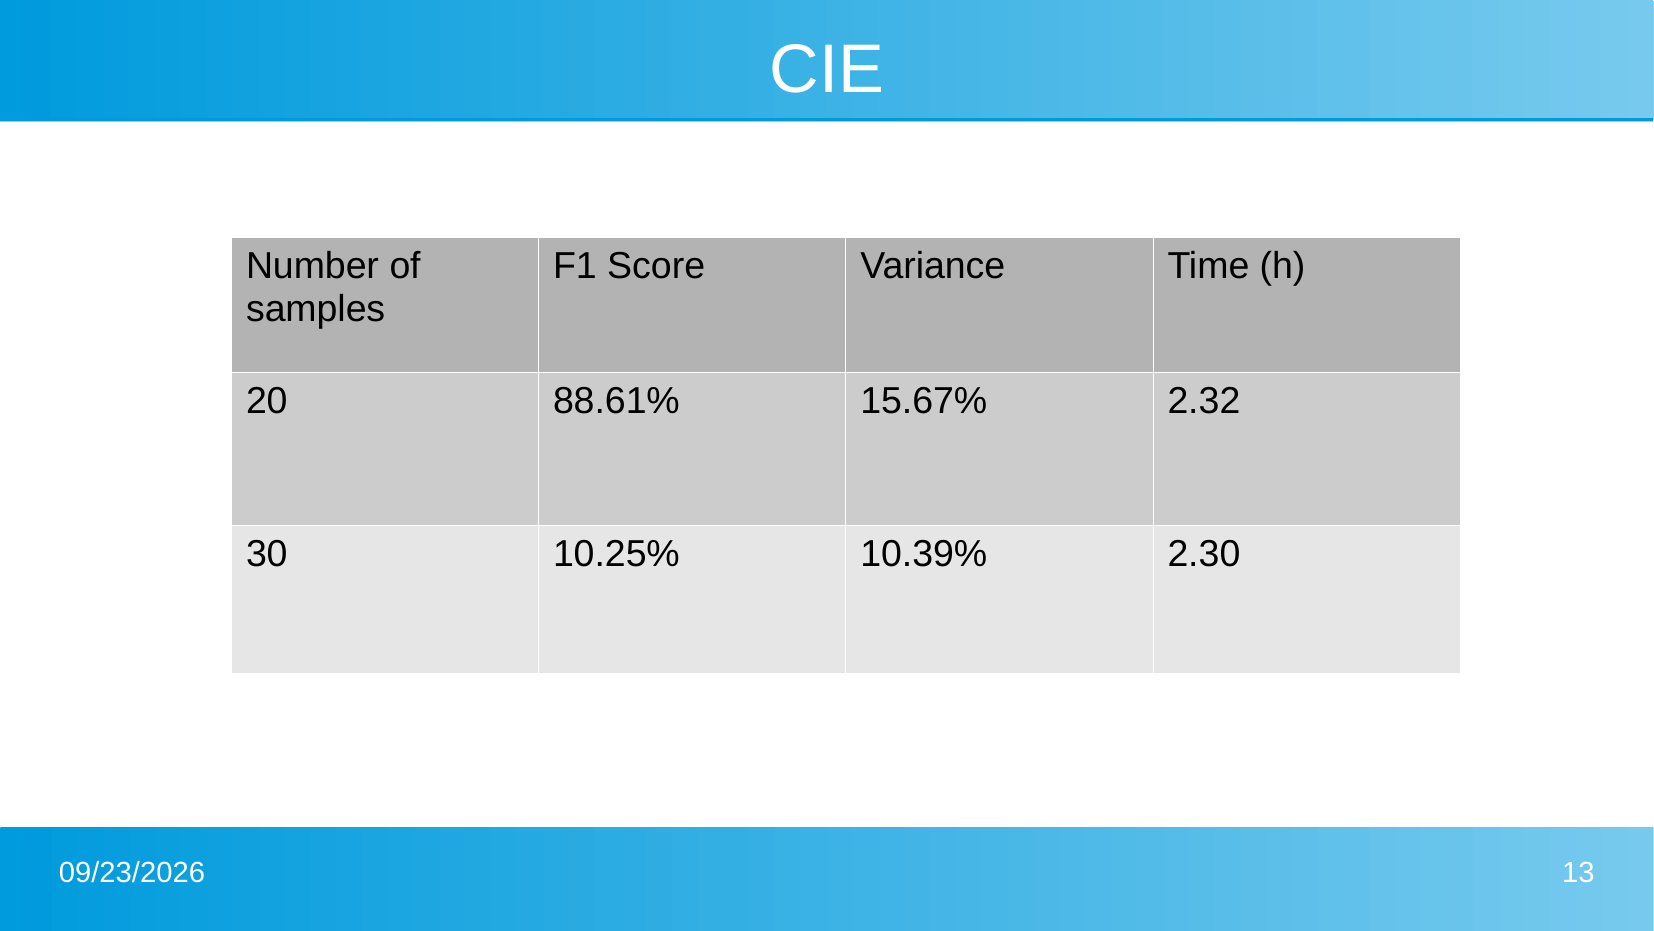

# CIE
| Number of samples | F1 Score | Variance | Time (h) |
| --- | --- | --- | --- |
| 20 | 88.61% | 15.67% | 2.32 |
| 30 | 10.25% | 10.39% | 2.30 |
13